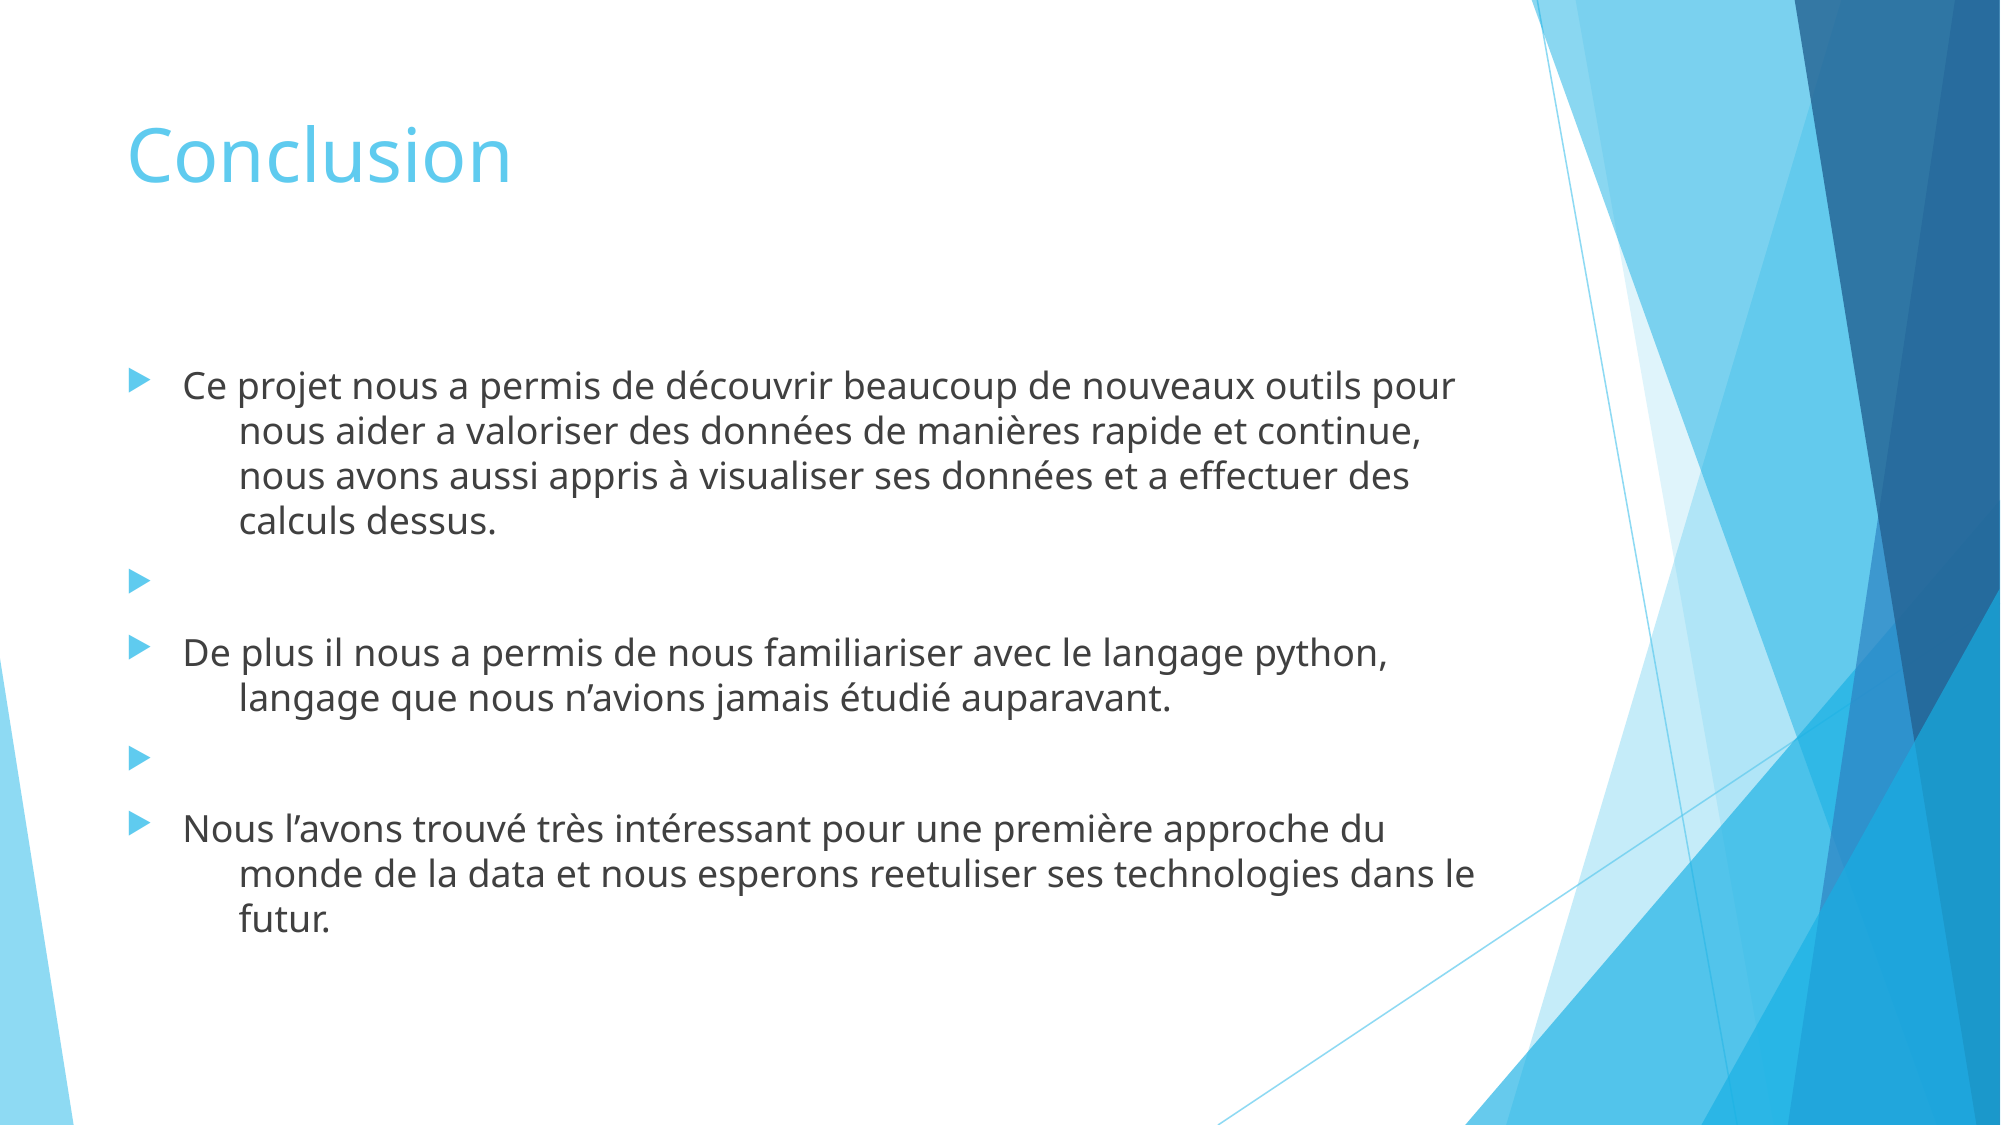

# Conclusion
Ce projet nous a permis de découvrir beaucoup de nouveaux outils pour nous aider a valoriser des données de manières rapide et continue, nous avons aussi appris à visualiser ses données et a effectuer des calculs dessus.
De plus il nous a permis de nous familiariser avec le langage python, langage que nous n’avions jamais étudié auparavant.
Nous l’avons trouvé très intéressant pour une première approche du monde de la data et nous esperons reetuliser ses technologies dans le futur.